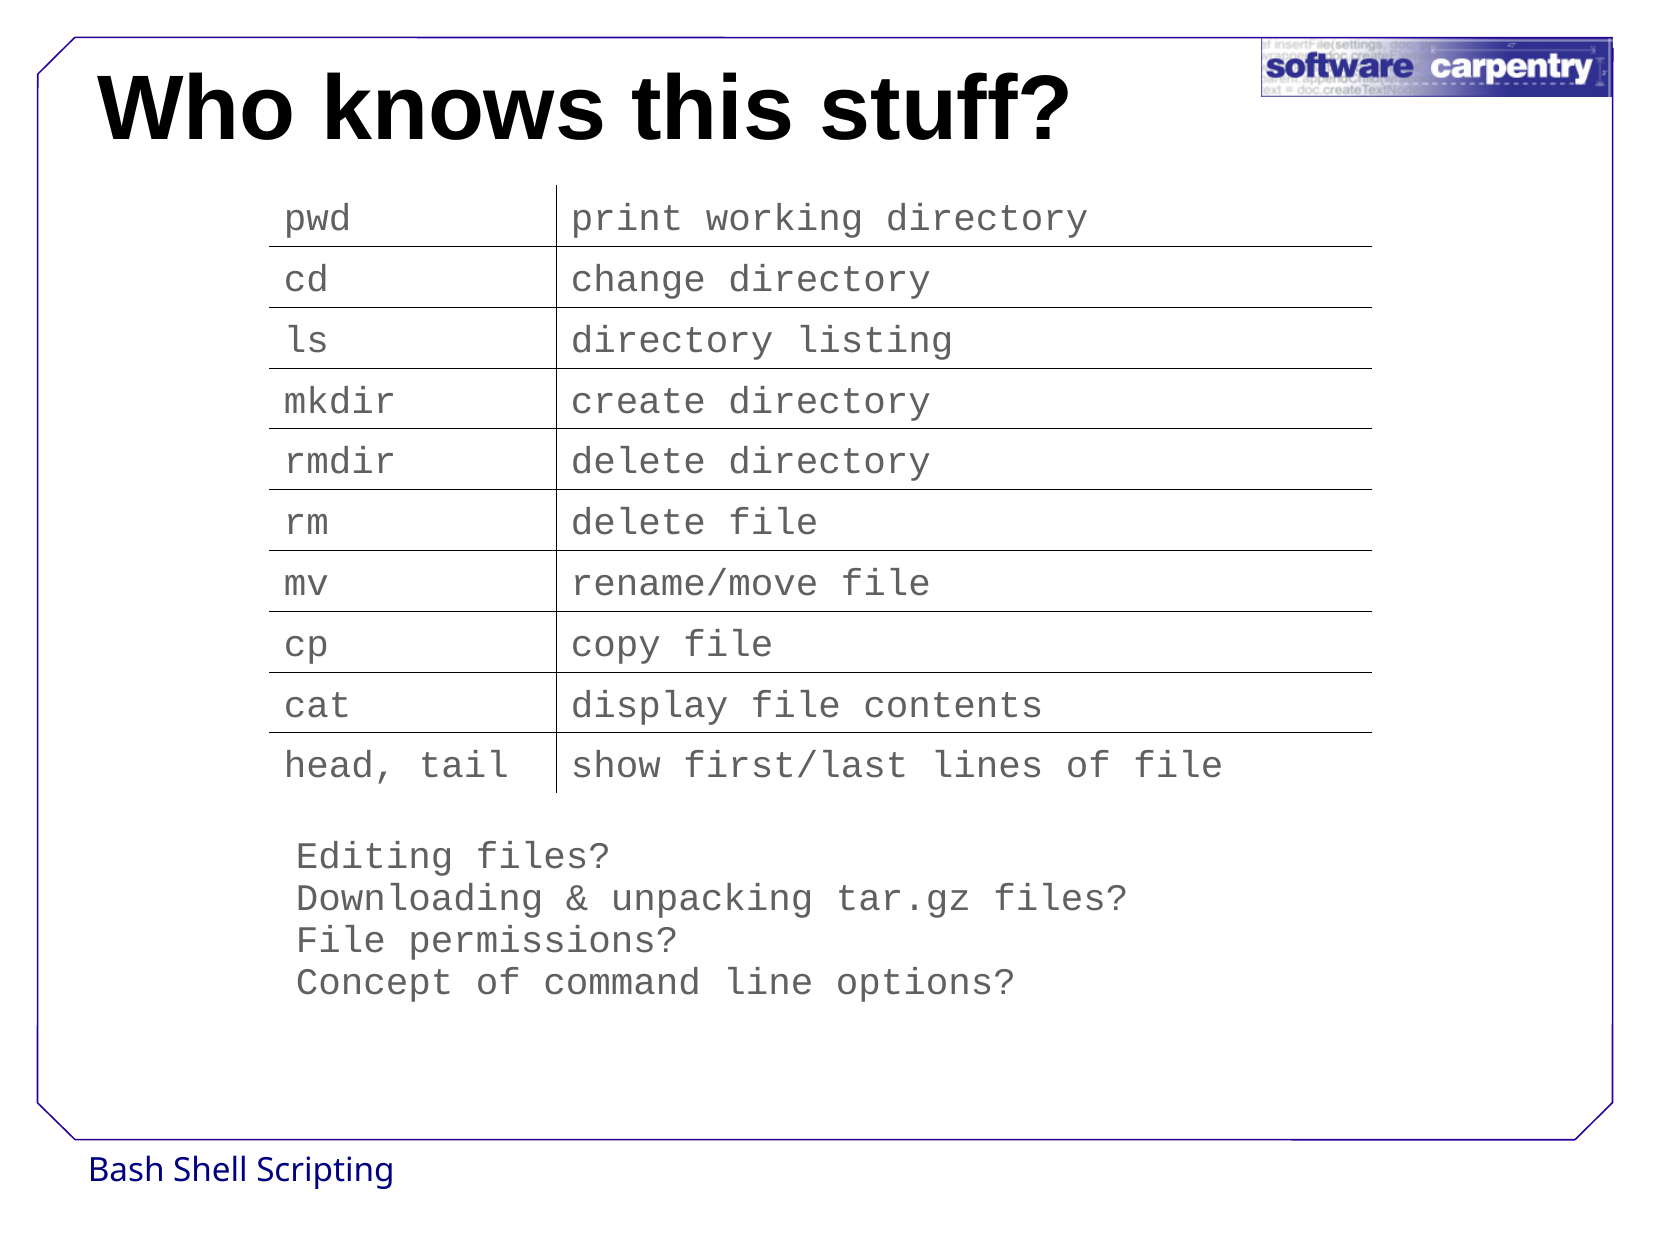

# Who knows this stuff?
| pwd | print working directory |
| --- | --- |
| cd | change directory |
| ls | directory listing |
| mkdir | create directory |
| rmdir | delete directory |
| rm | delete file |
| mv | rename/move file |
| cp | copy file |
| cat | display file contents |
| head, tail | show first/last lines of file |
Editing files?
Downloading & unpacking tar.gz files?
File permissions?
Concept of command line options?